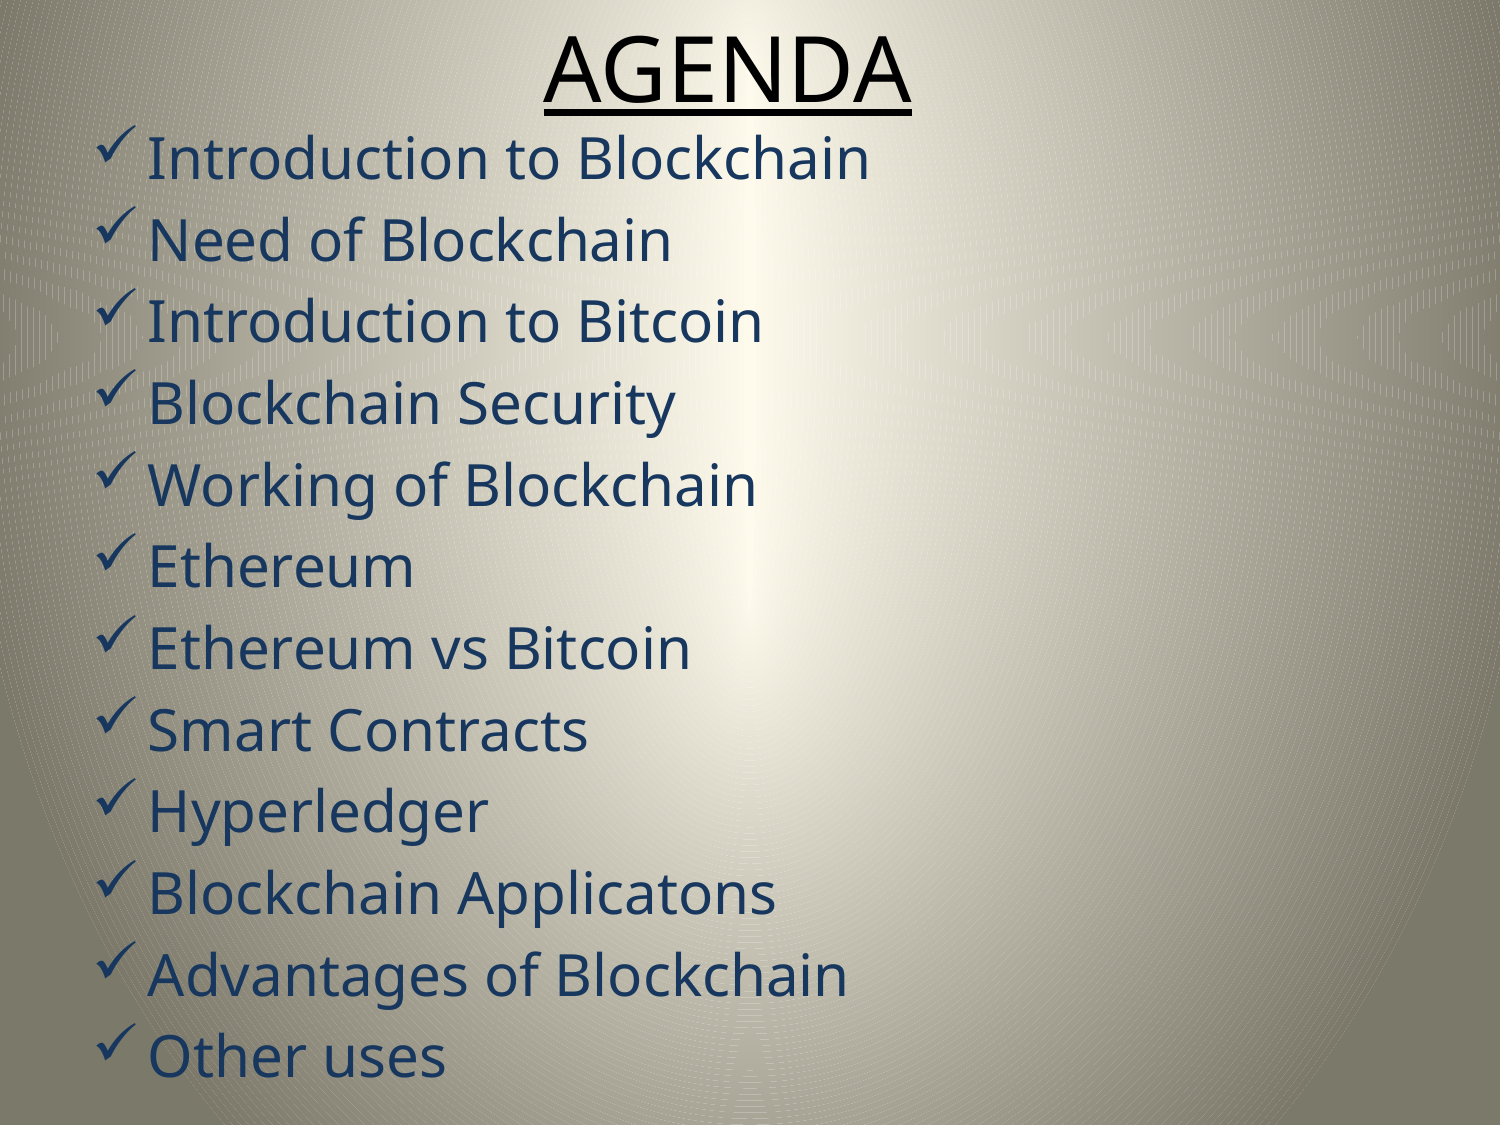

# AGENDA
Introduction to Blockchain
Need of Blockchain
Introduction to Bitcoin
Blockchain Security
Working of Blockchain
Ethereum
Ethereum vs Bitcoin
Smart Contracts
Hyperledger
Blockchain Applicatons
Advantages of Blockchain
Other uses